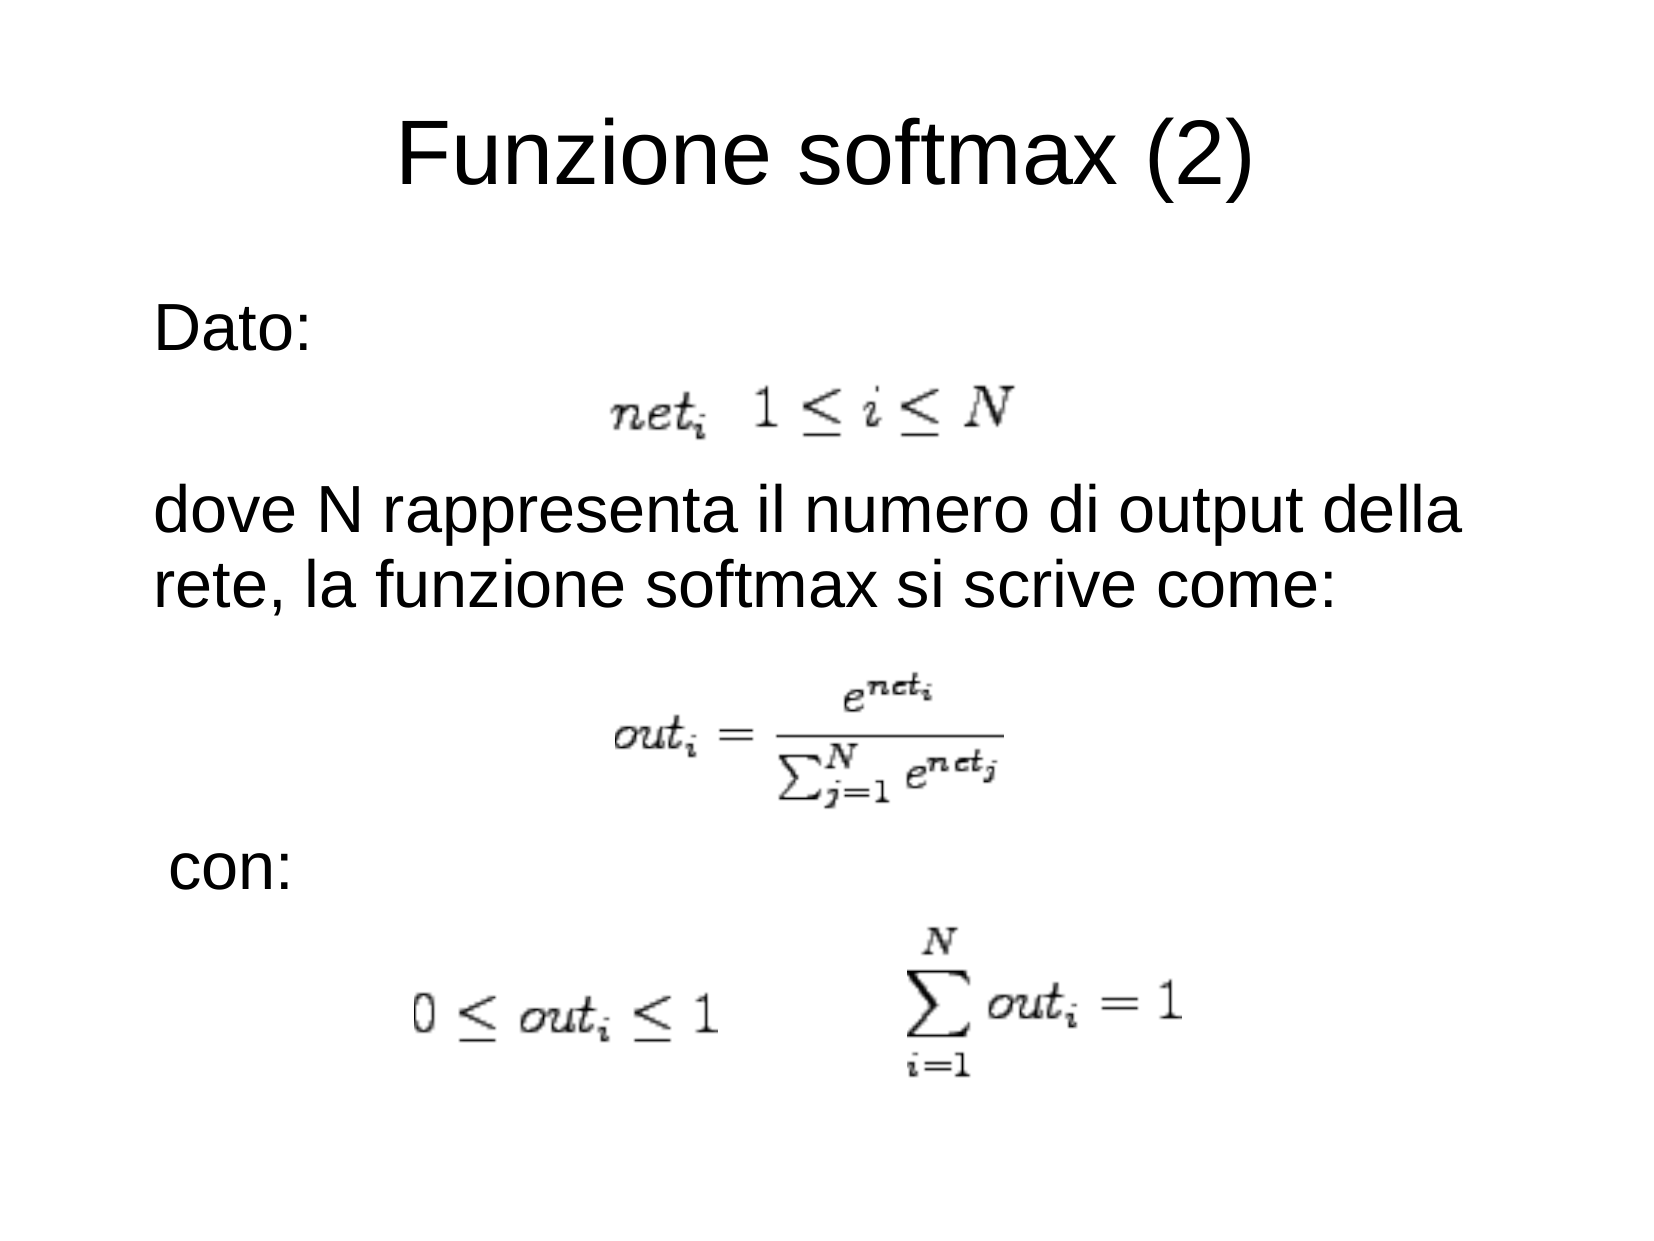

# Funzione softmax (2)
Dato:
dove N rappresenta il numero di output della rete, la funzione softmax si scrive come:
con: